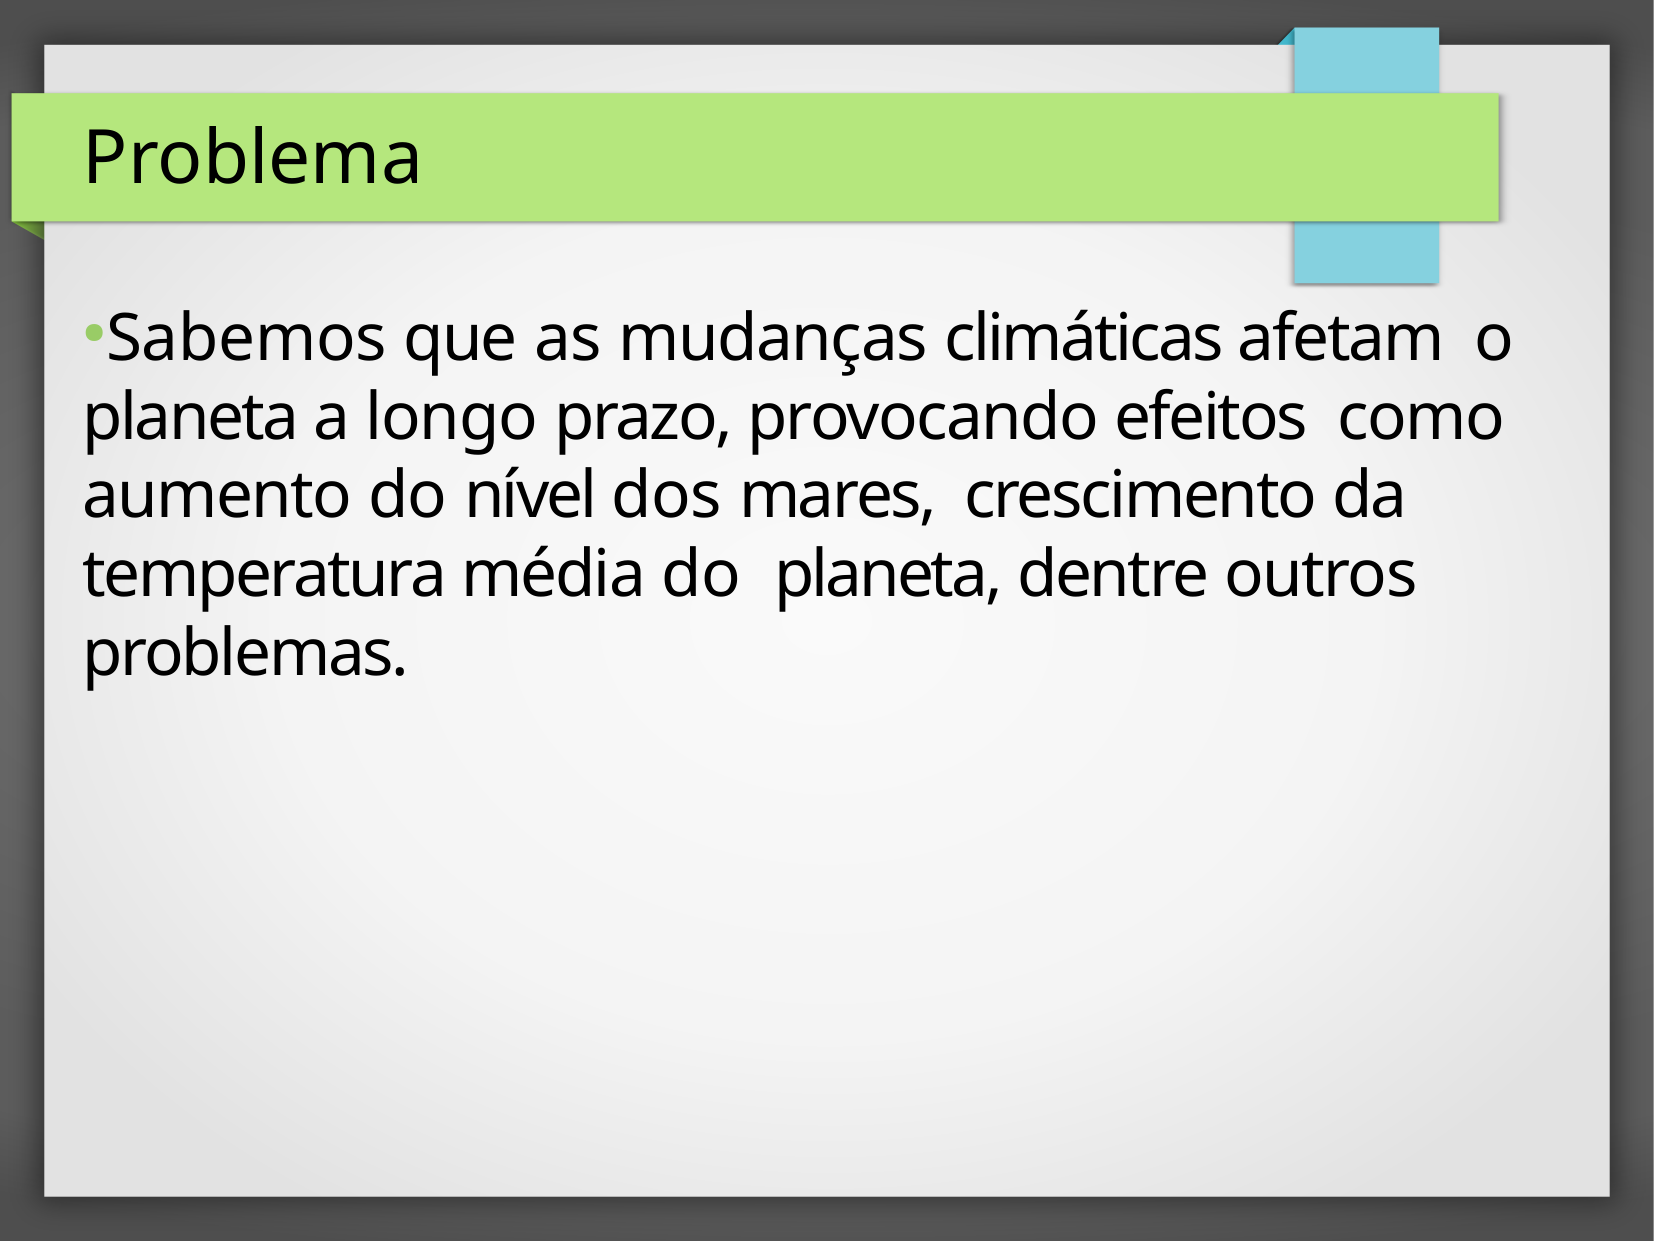

# Problema
Sabemos que as mudanças climáticas afetam o planeta a longo prazo, provocando efeitos como aumento do nível dos mares, crescimento da temperatura média do planeta, dentre outros problemas.